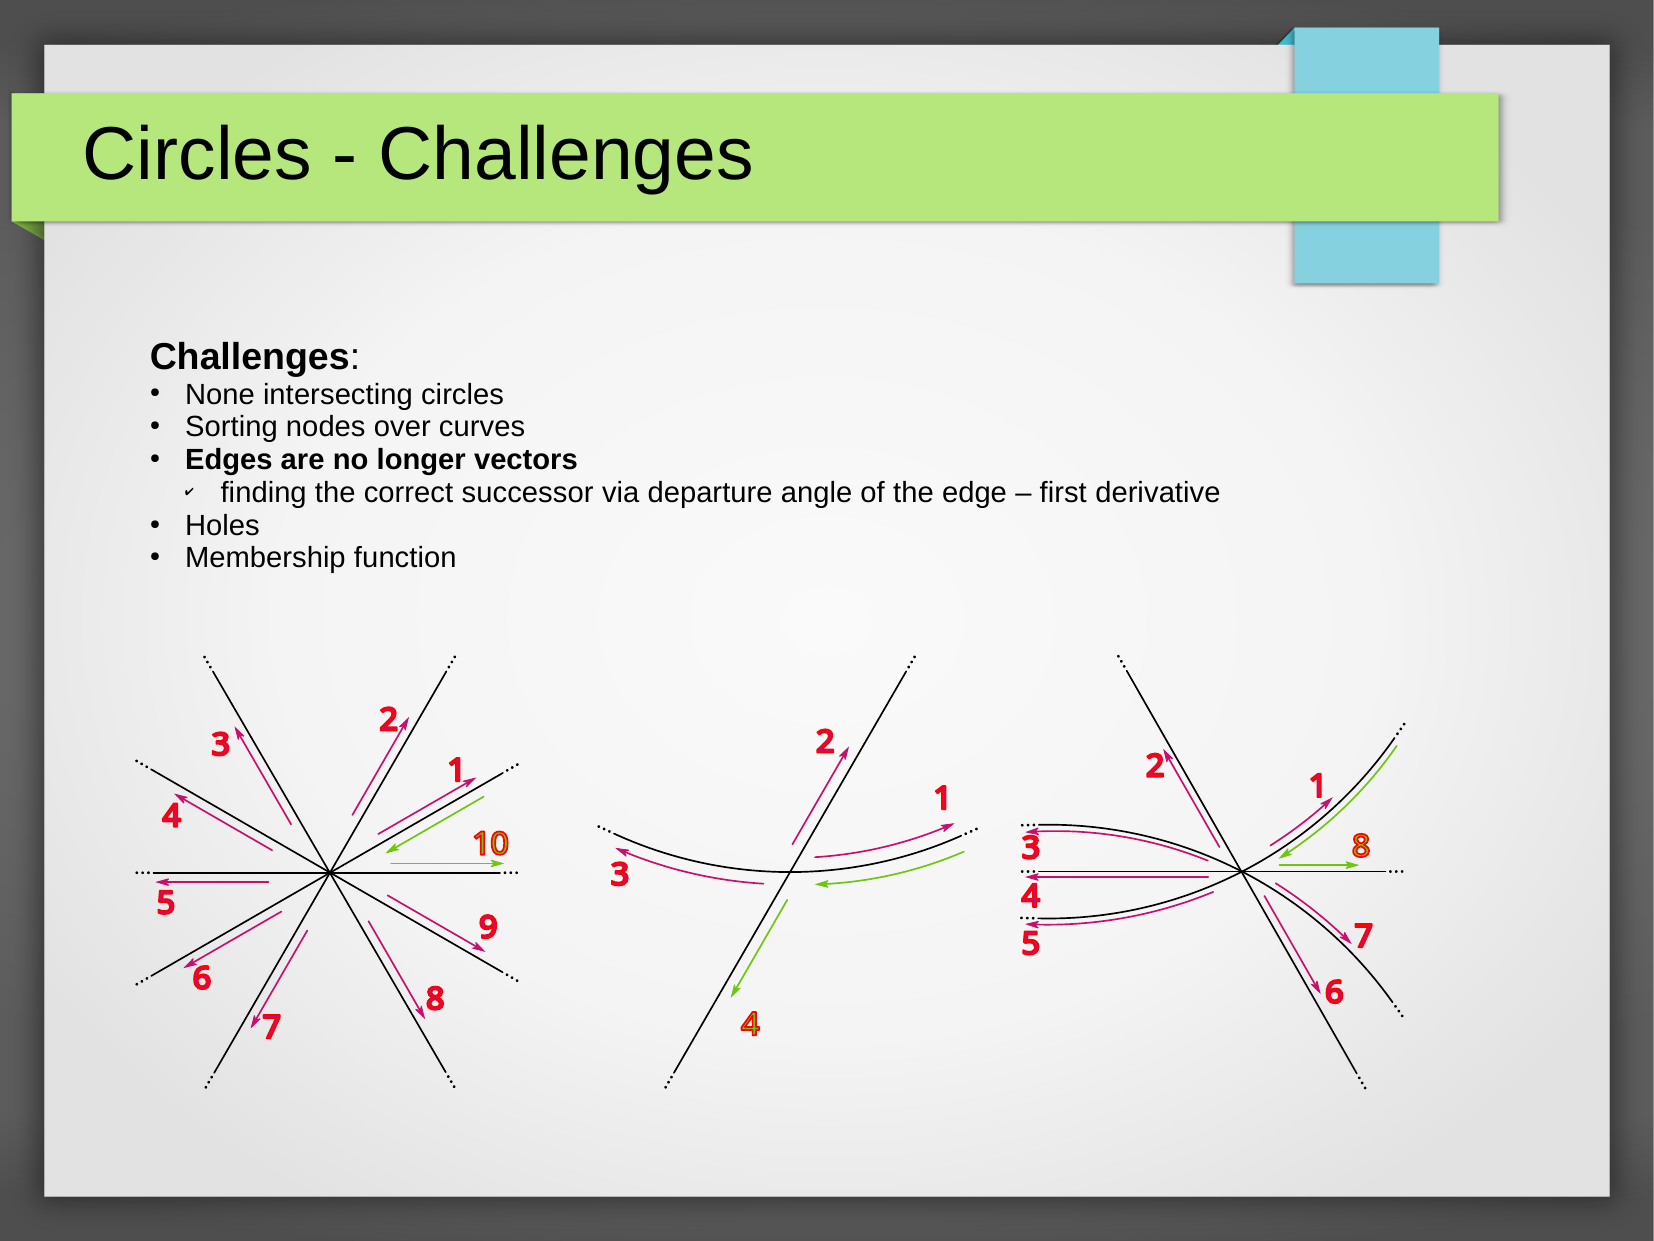

# Circles - Challenges
Challenges:
None intersecting circles
Sorting nodes over curves
Edges are no longer vectors
finding the correct successor via departure angle of the edge – first derivative
Holes
Membership function